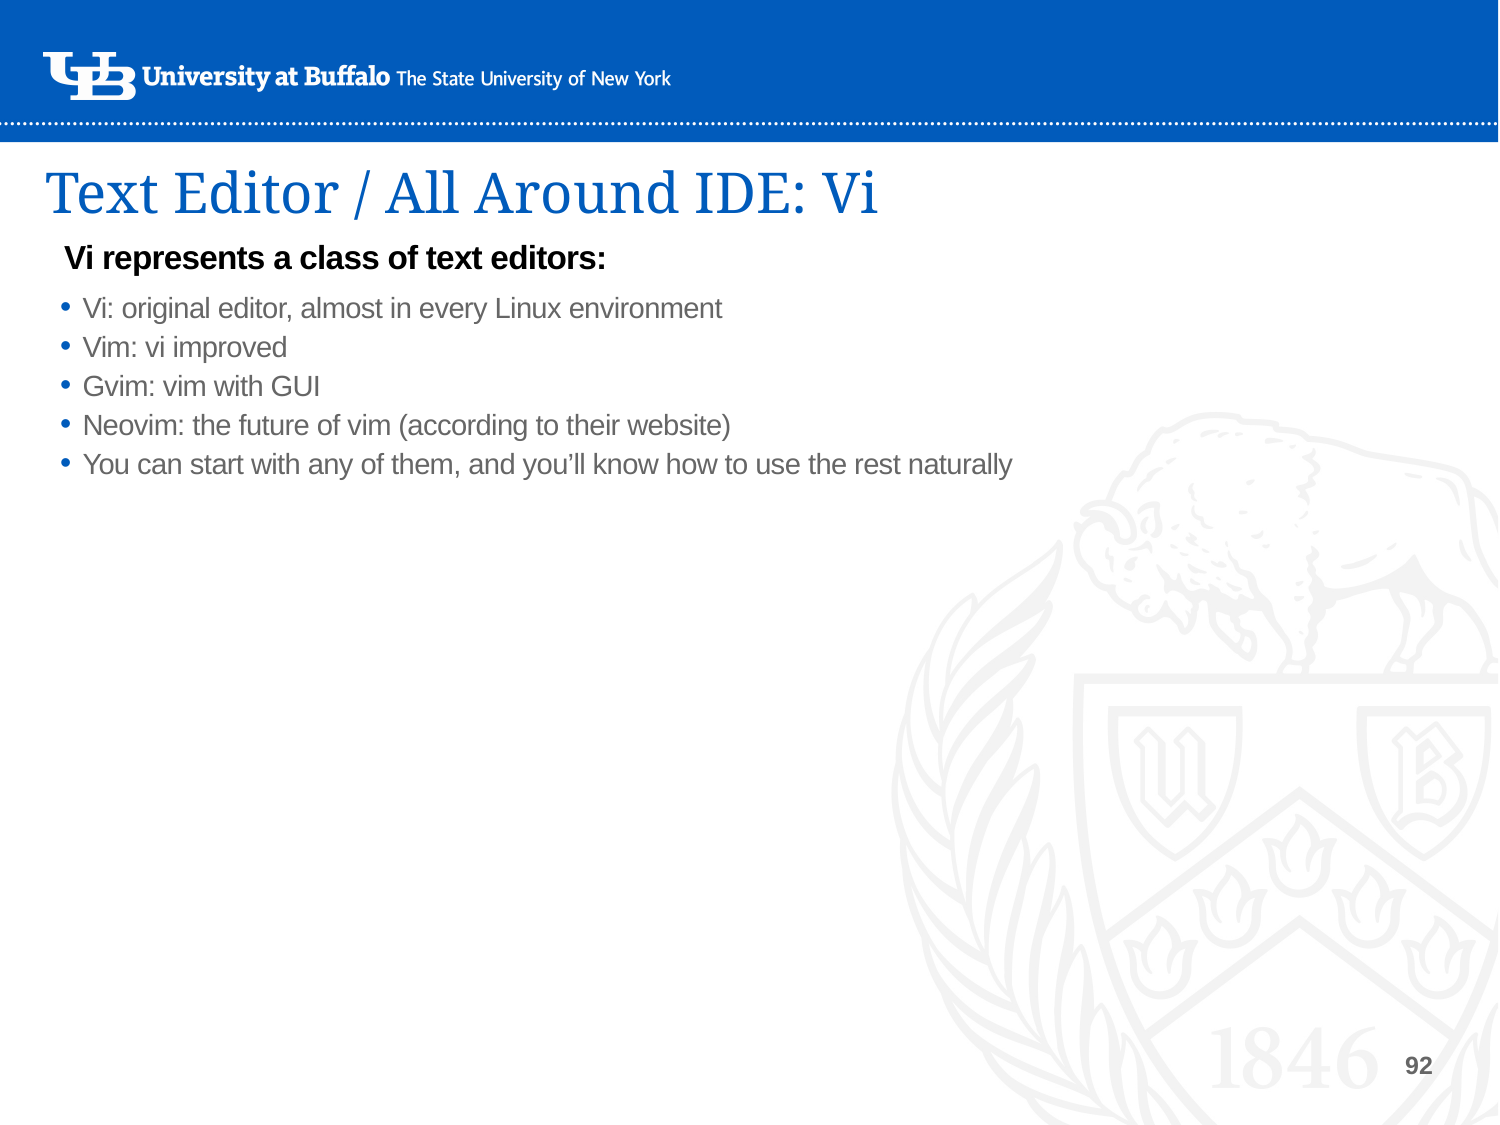

# Text Editor / All Around IDE: Vi
Vi represents a class of text editors:
Vi: original editor, almost in every Linux environment
Vim: vi improved
Gvim: vim with GUI
Neovim: the future of vim (according to their website)
You can start with any of them, and you’ll know how to use the rest naturally